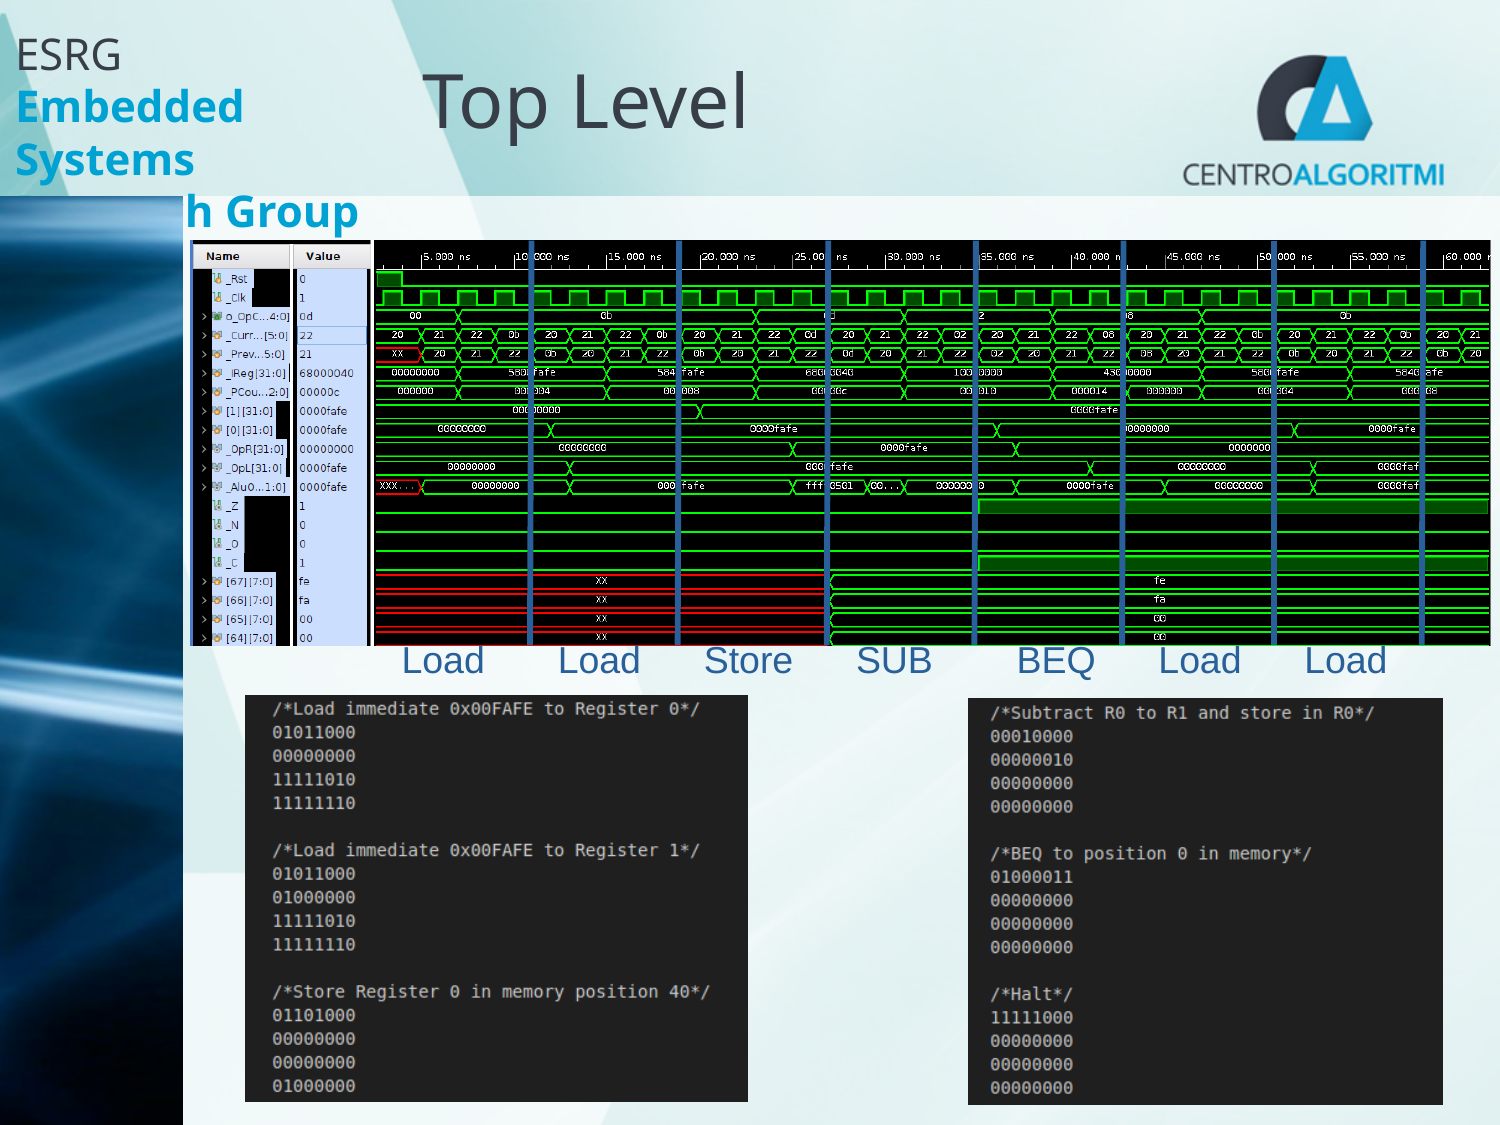

# Top Level
Load Load Store SUB BEQ Load Load